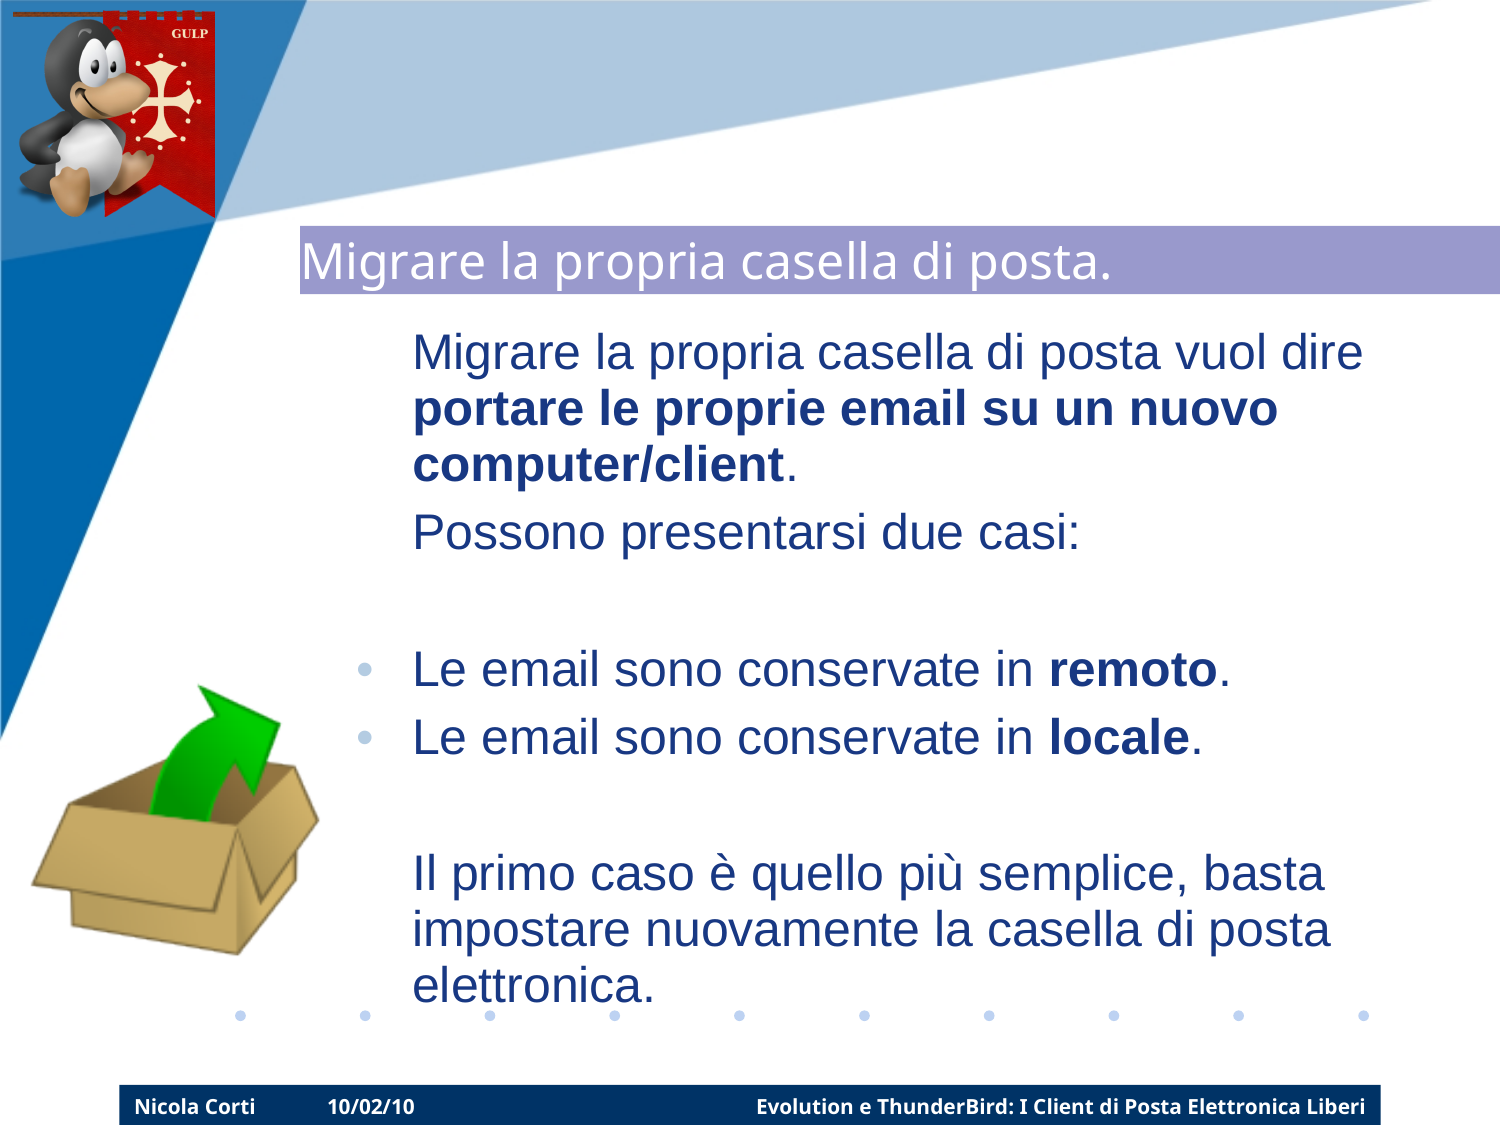

# Migrare la propria casella di posta.
Migrare la propria casella di posta vuol dire portare le proprie email su un nuovo computer/client.
Possono presentarsi due casi:
Le email sono conservate in remoto.
Le email sono conservate in locale.
Il primo caso è quello più semplice, basta impostare nuovamente la casella di posta elettronica.